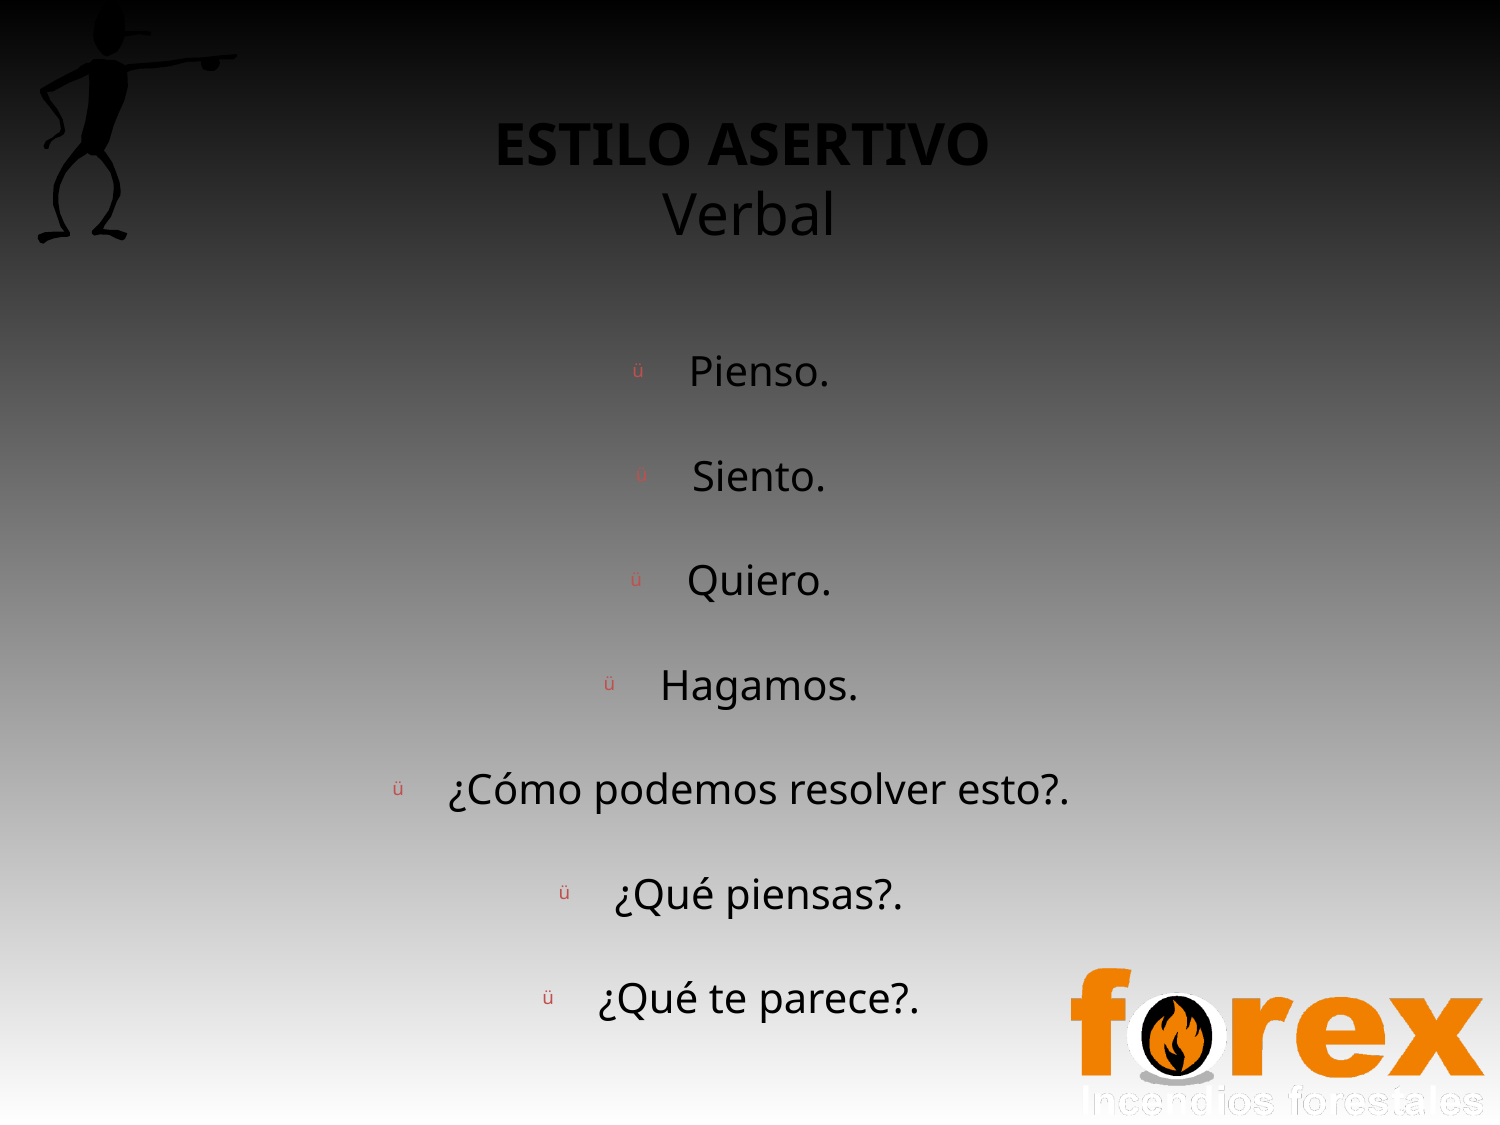

# ESTILO ASERTIVO Verbal
Pienso.
Siento.
Quiero.
Hagamos.
¿Cómo podemos resolver esto?.
¿Qué piensas?.
¿Qué te parece?.